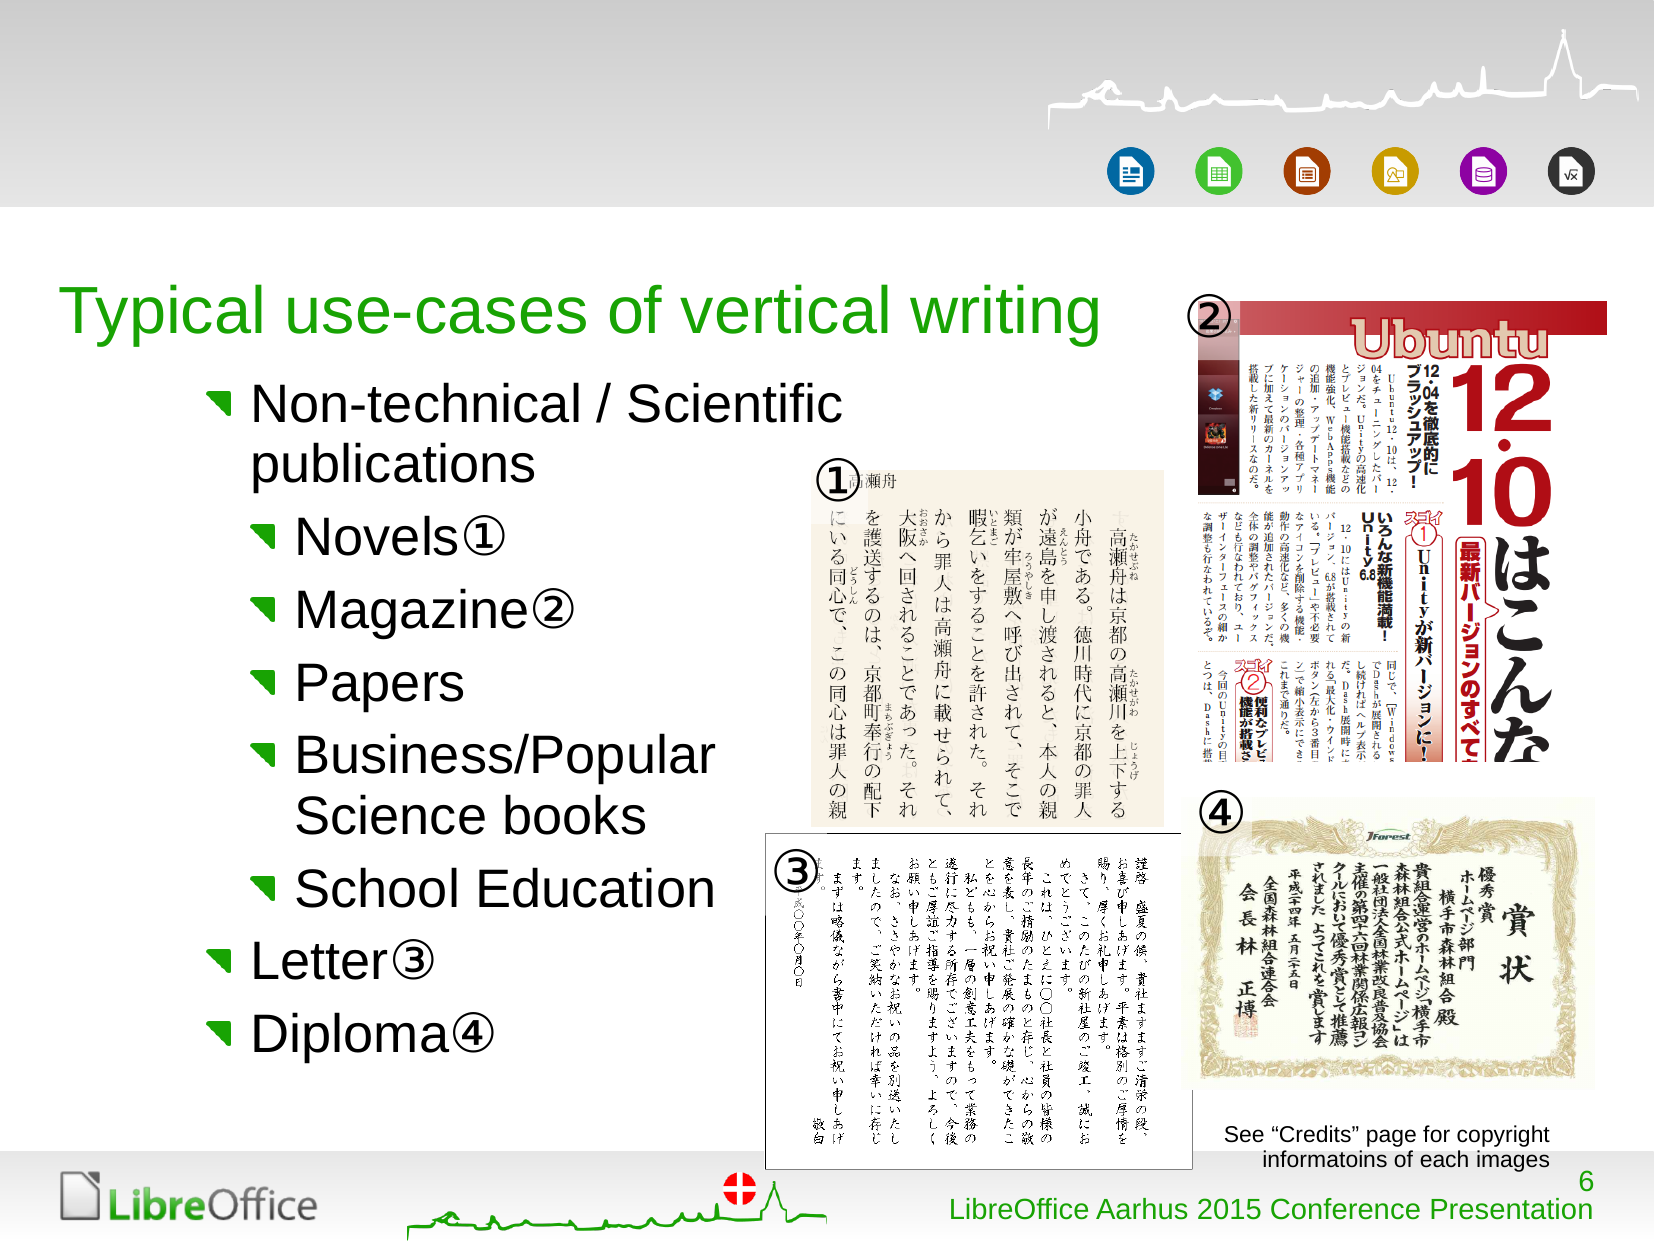

# Typical use-cases of vertical writing
②
Non-technical / Scientific publications
Novels①
Magazine②
Papers
Business/Popular
Science books
School Education
Letter③
Diploma④
①
④
③
See “Credits” page for copyright informatoins of each images
6
LibreOffice Aarhus 2015 Conference Presentation